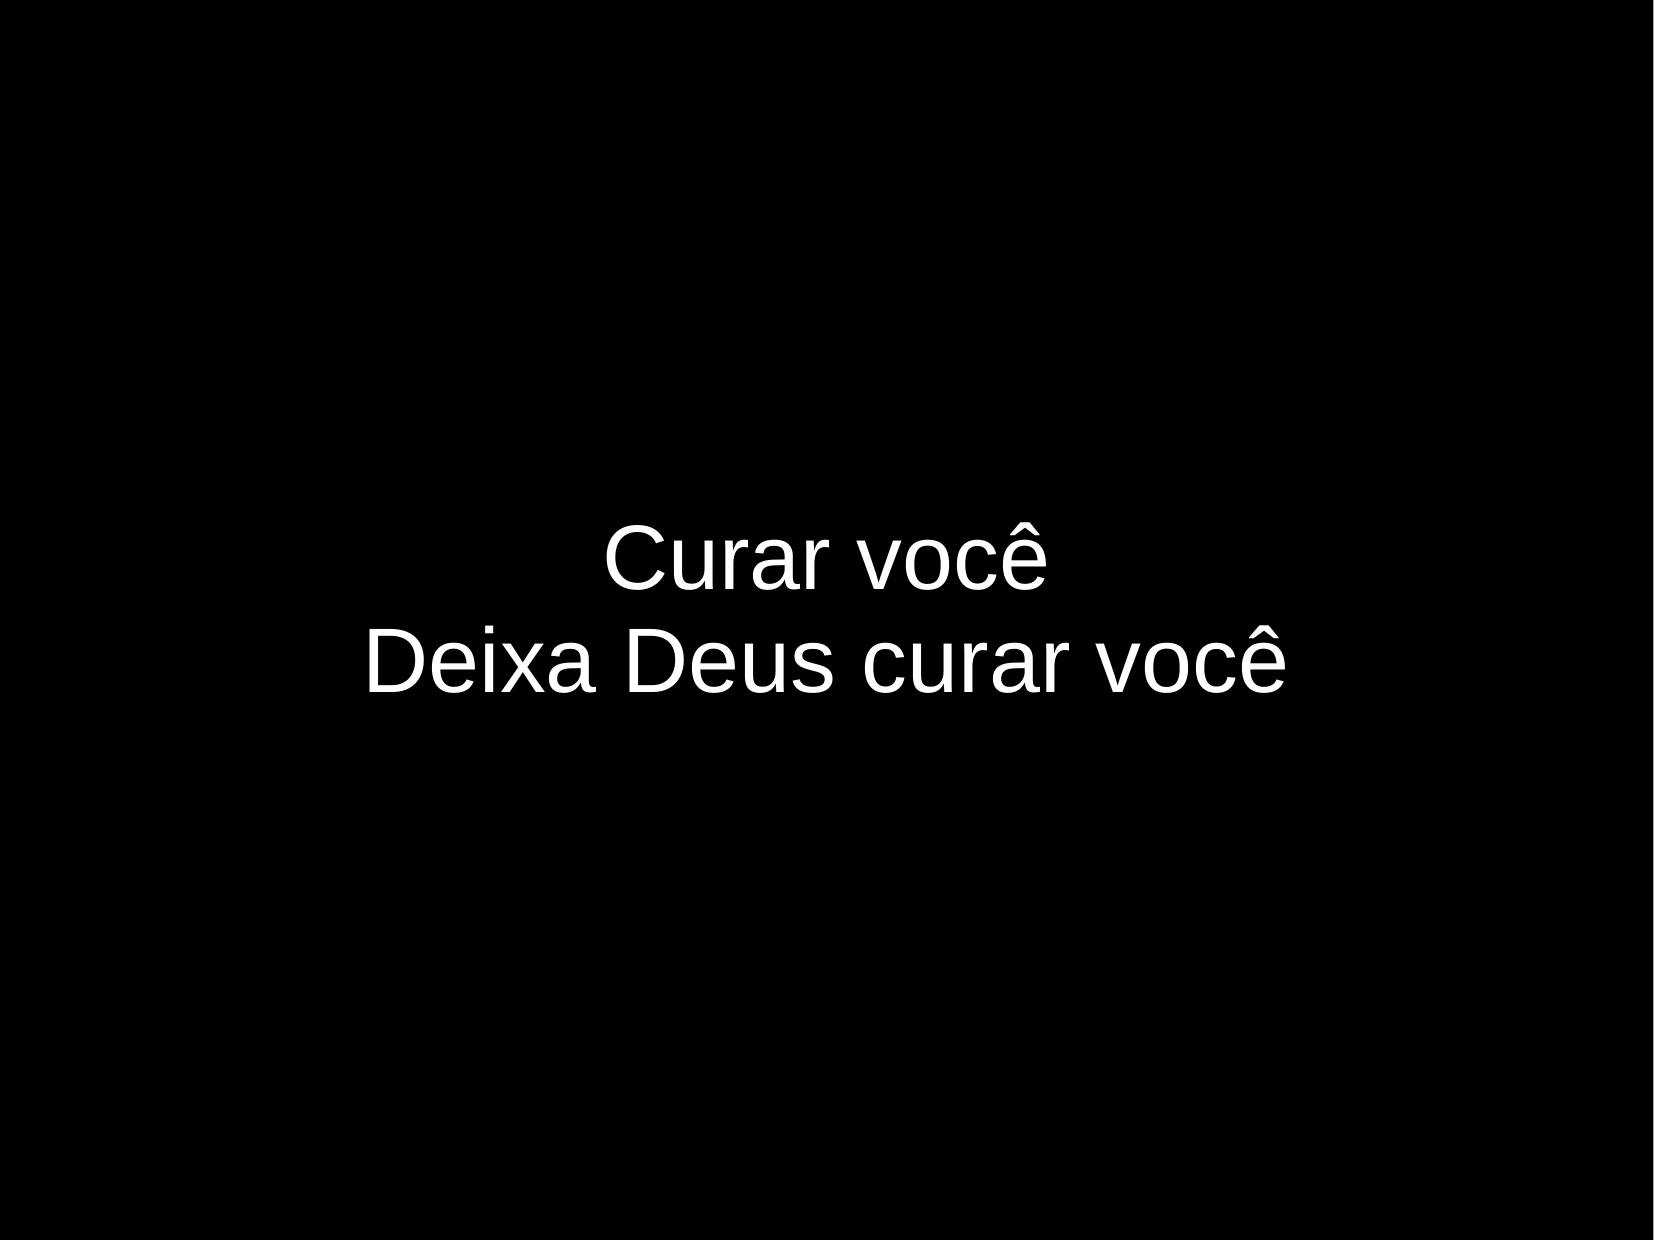

# Curar você
Deixa Deus curar você